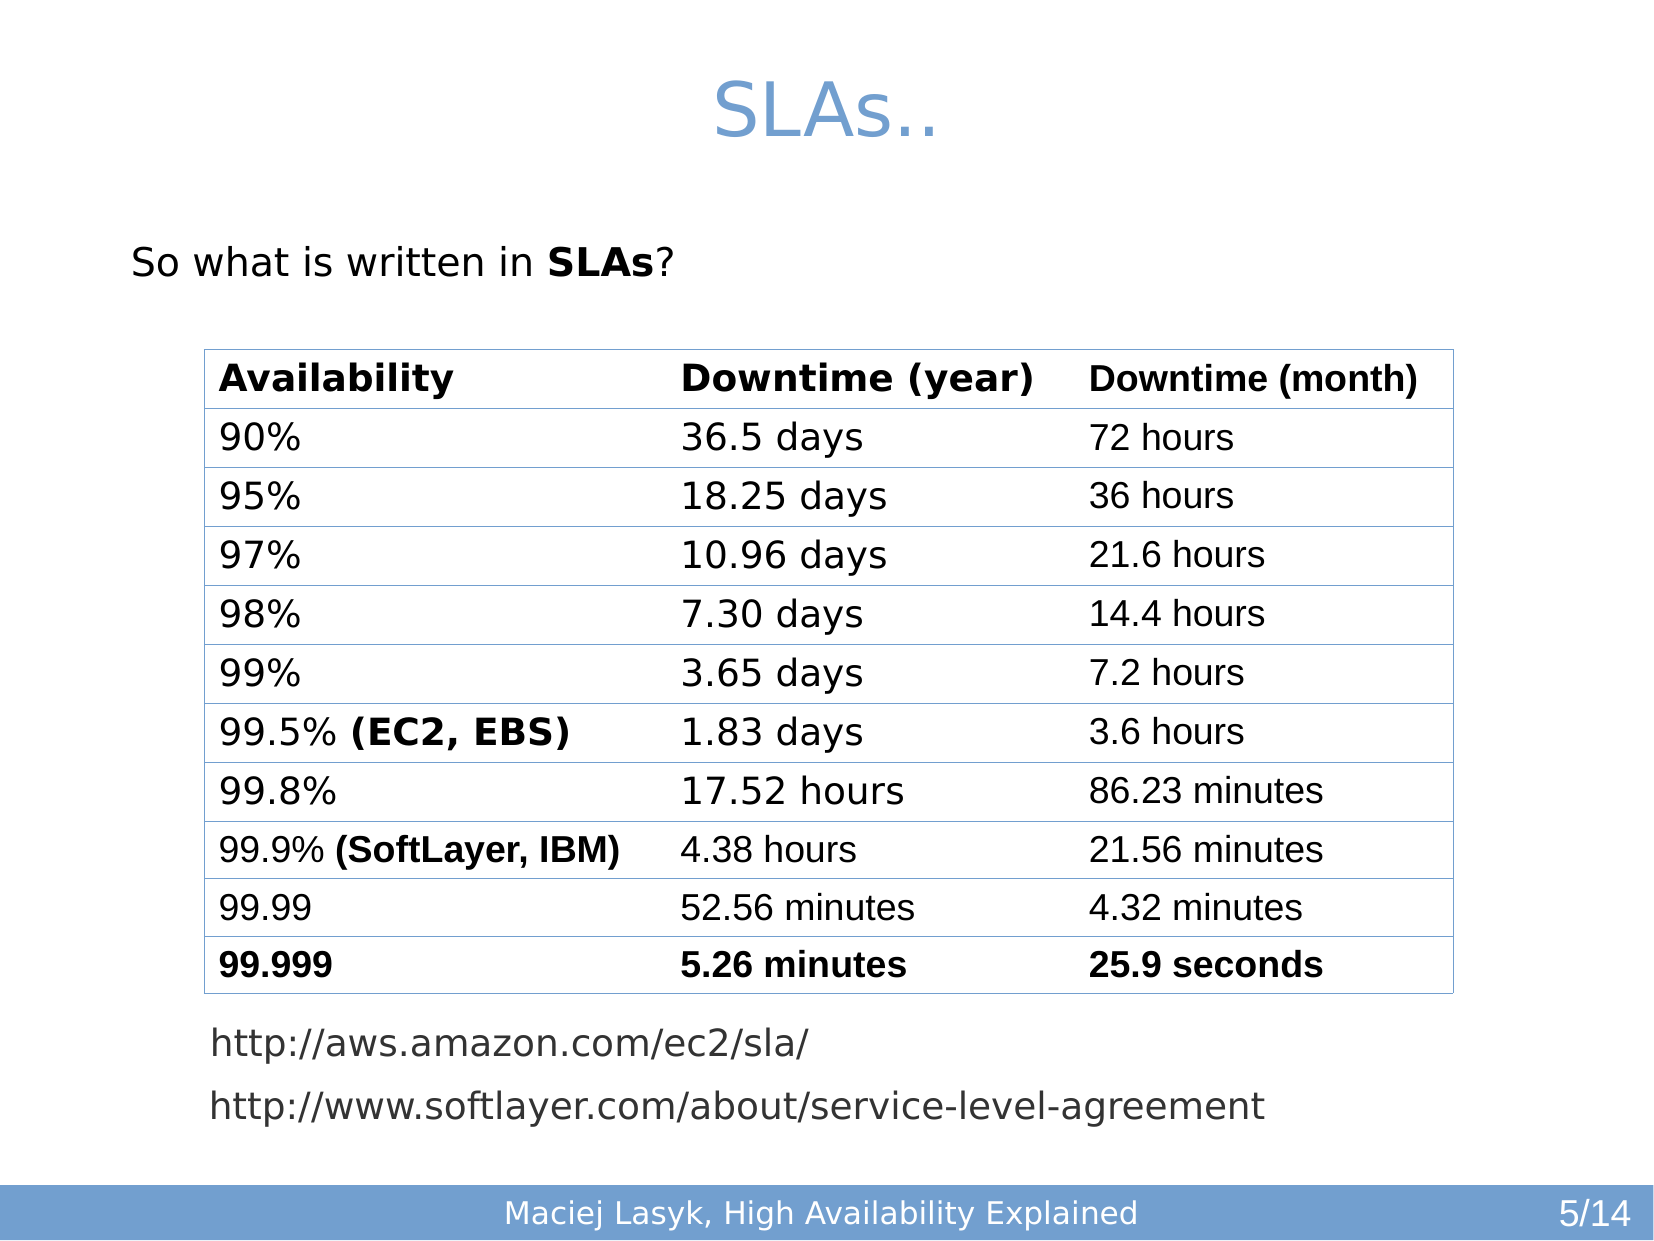

SLAs..
So what is written in SLAs?
| Availability | Downtime (year) | Downtime (month) |
| --- | --- | --- |
| 90% | 36.5 days | 72 hours |
| 95% | 18.25 days | 36 hours |
| 97% | 10.96 days | 21.6 hours |
| 98% | 7.30 days | 14.4 hours |
| 99% | 3.65 days | 7.2 hours |
| 99.5% (EC2, EBS) | 1.83 days | 3.6 hours |
| 99.8% | 17.52 hours | 86.23 minutes |
| 99.9% (SoftLayer, IBM) | 4.38 hours | 21.56 minutes |
| 99.99 | 52.56 minutes | 4.32 minutes |
| 99.999 | 5.26 minutes | 25.9 seconds |
http://aws.amazon.com/ec2/sla/
http://www.softlayer.com/about/service-level-agreement
 5/14
Maciej Lasyk, High Availability Explained